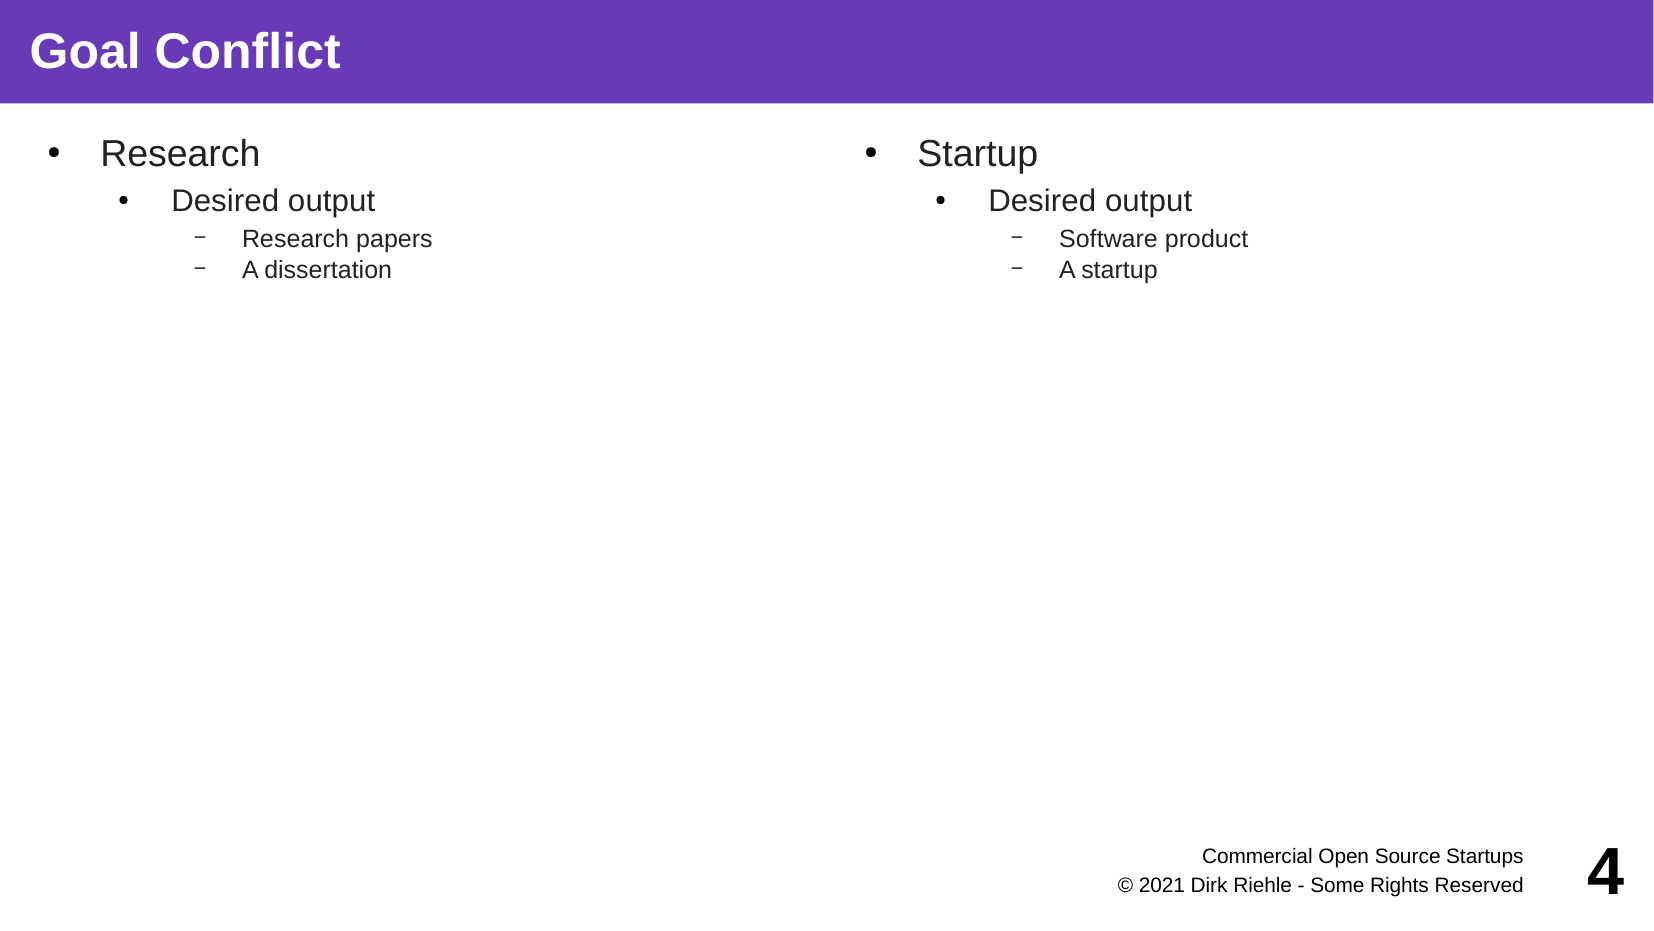

# Goal Conflict
Research
Desired output
Research papers
A dissertation
Startup
Desired output
Software product
A startup
Commercial Open Source Startups
4
© 2021 Dirk Riehle - Some Rights Reserved